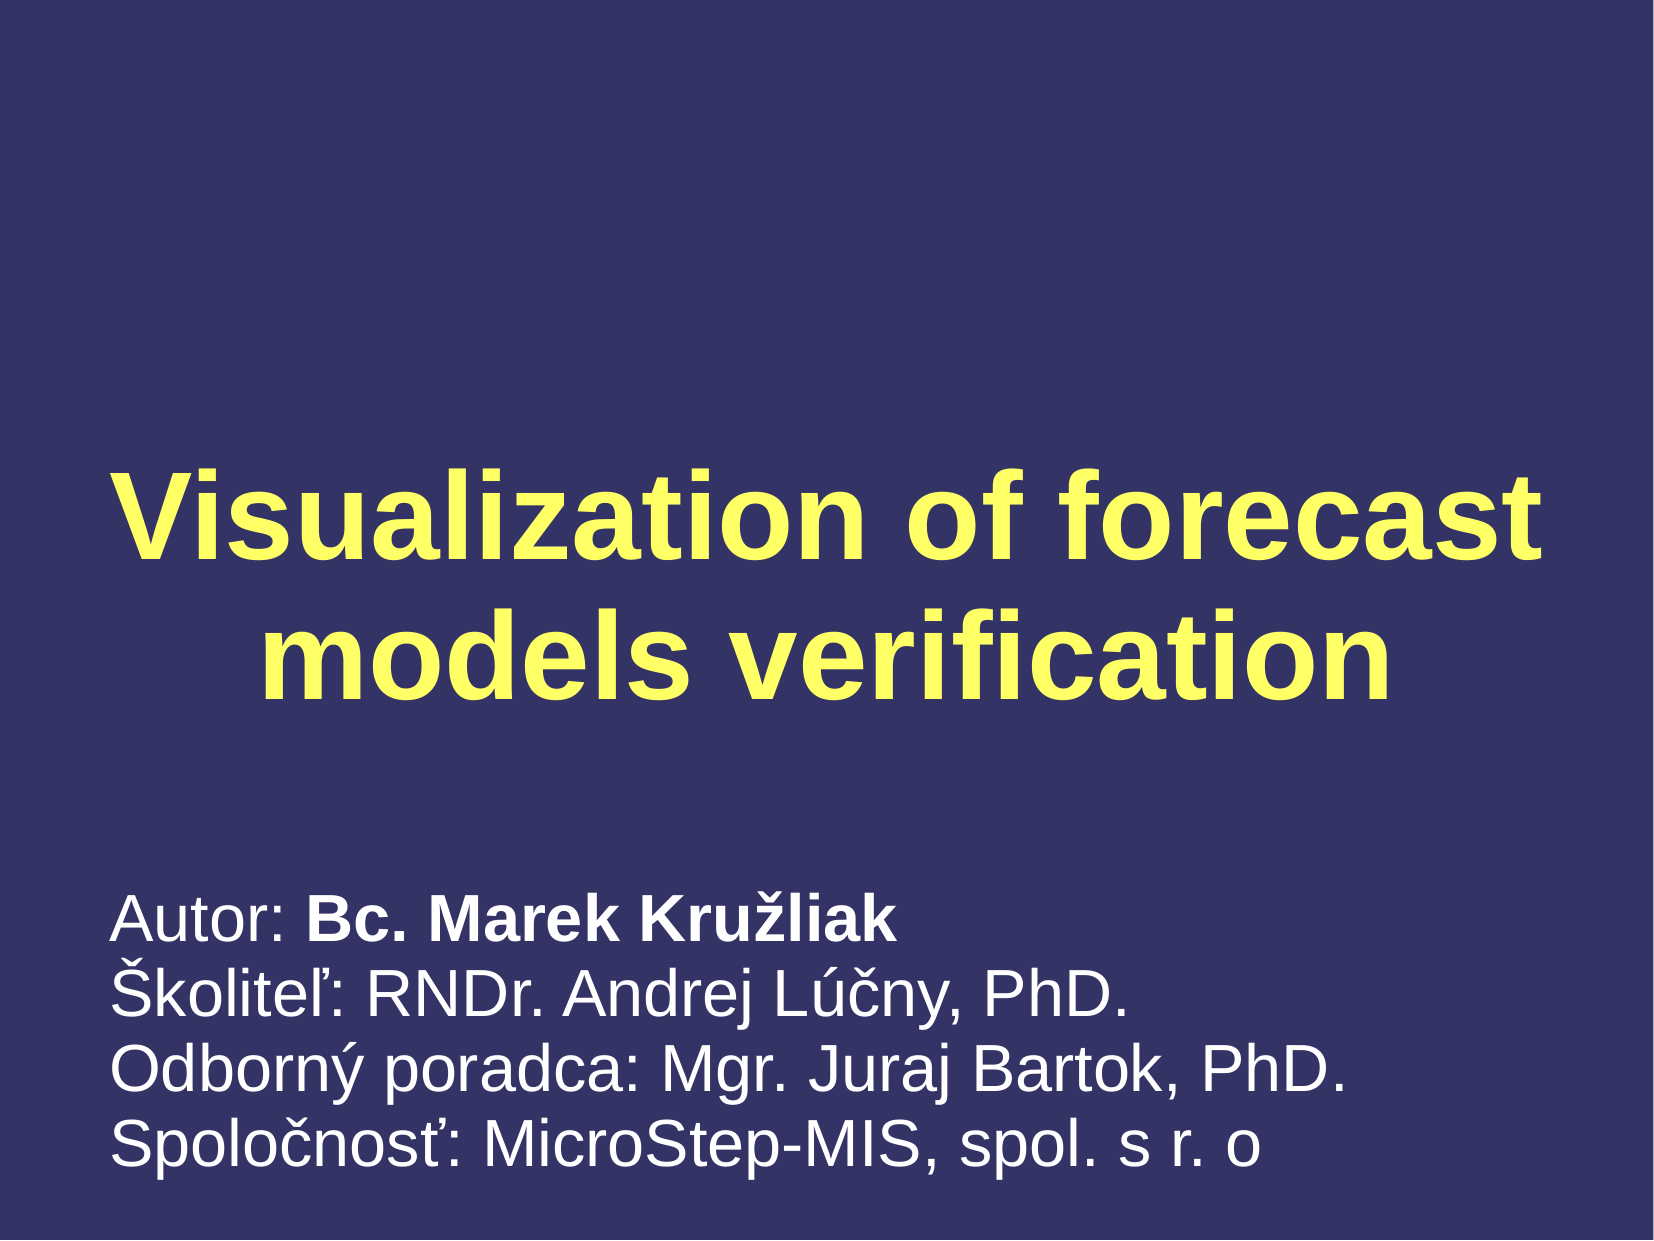

# Visualization of forecast models verification
Autor: Bc. Marek Kružliak
Školiteľ: RNDr. Andrej Lúčny, PhD.
Odborný poradca: Mgr. Juraj Bartok, PhD.
Spoločnosť: MicroStep-MIS, spol. s r. o